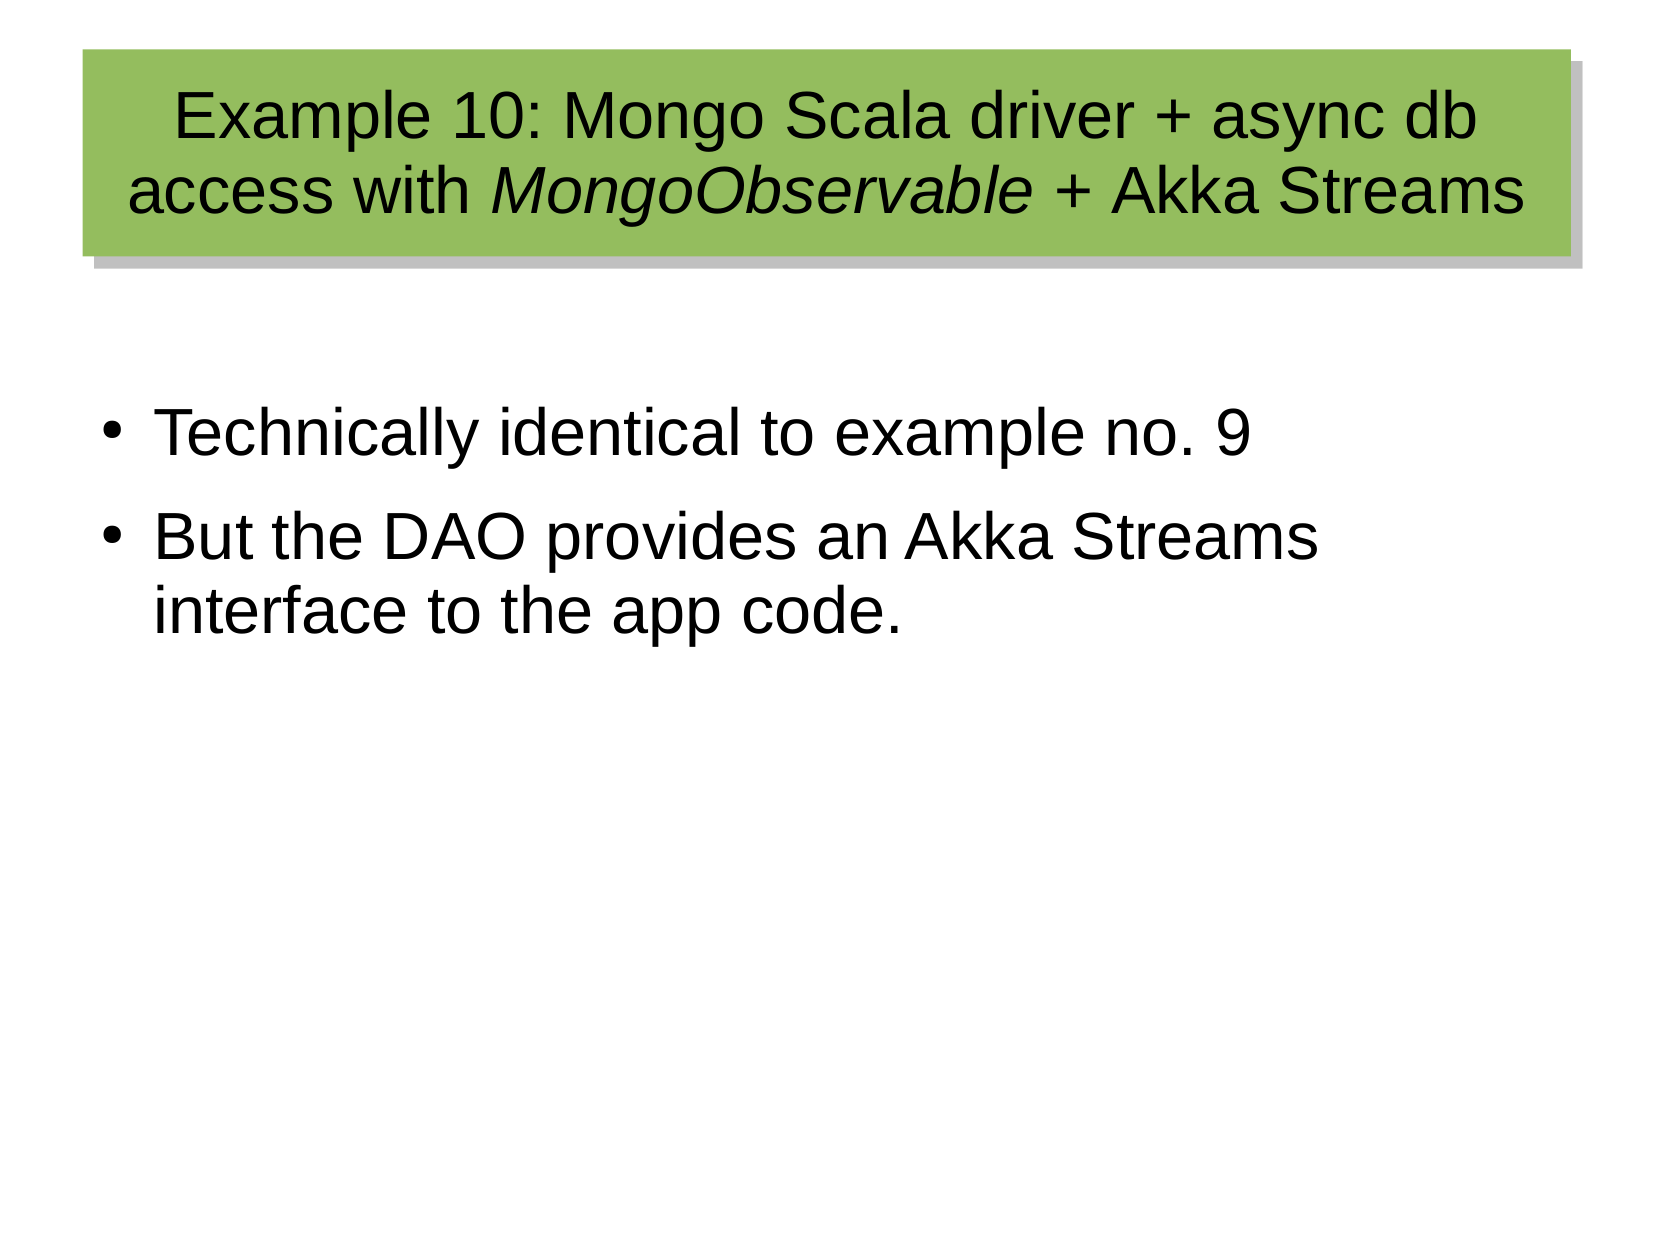

# Example 10: Mongo Scala driver + async db access with MongoObservable + Akka Streams
Technically identical to example no. 9
But the DAO provides an Akka Streams interface to the app code.